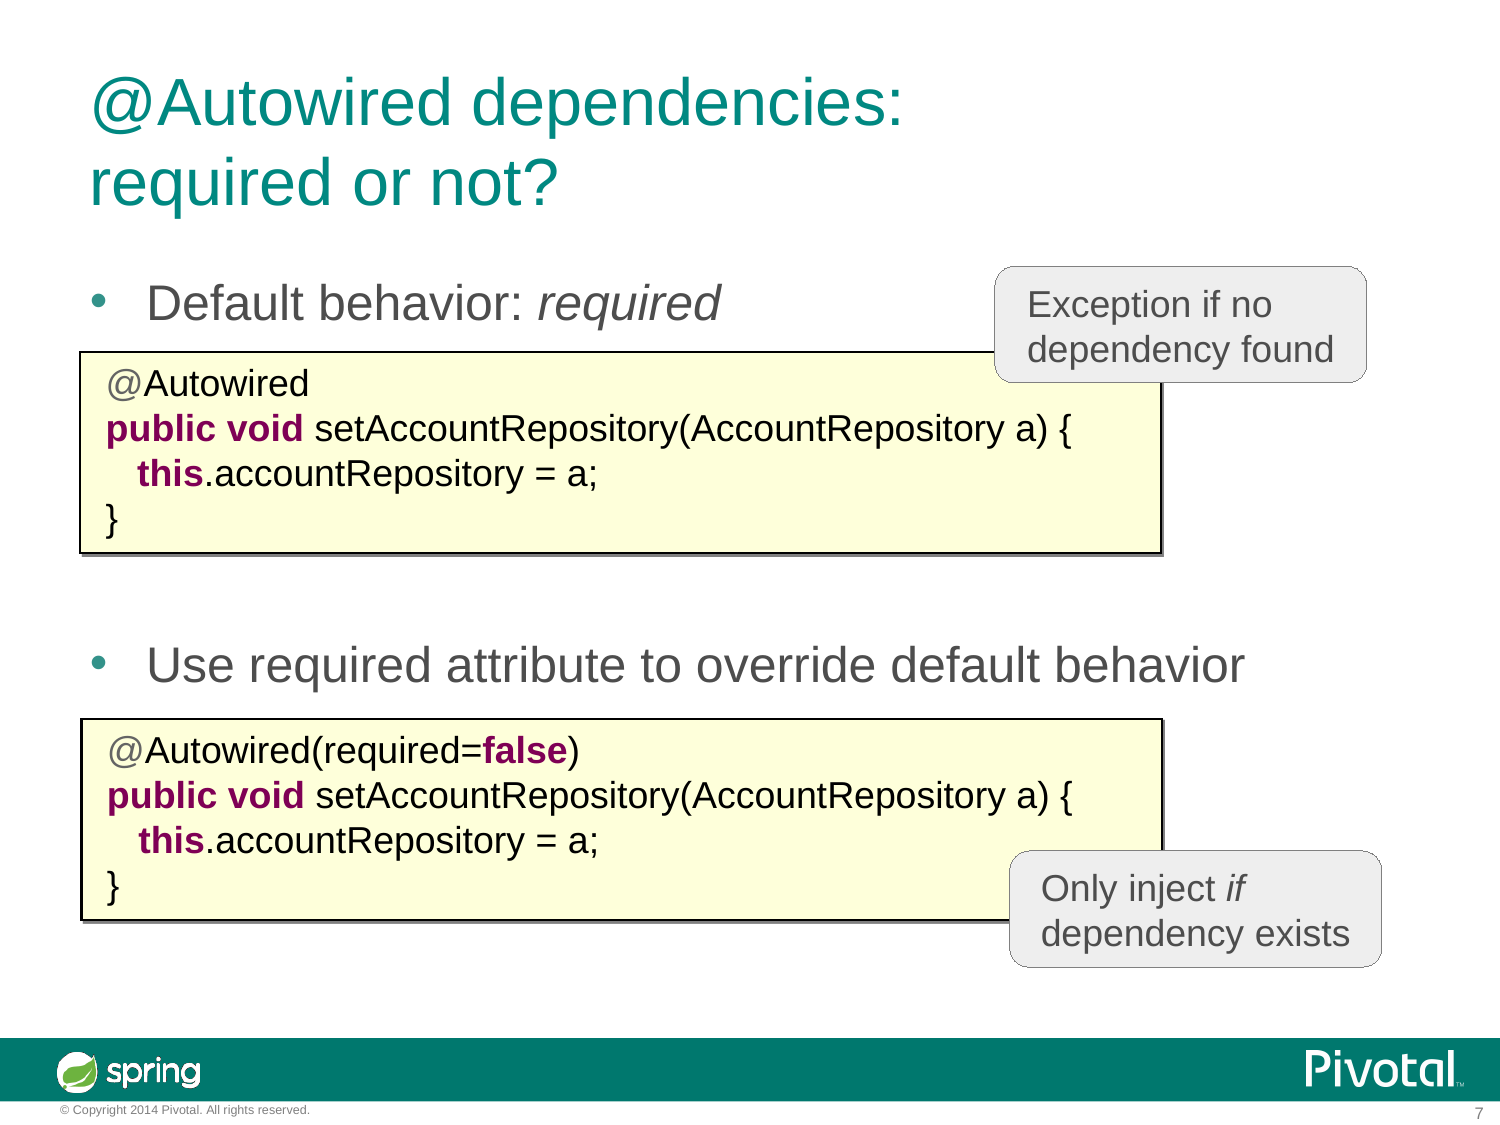

# @Autowired dependencies: required or not?
Default behavior: required
Use required attribute to override default behavior
Exception if no
dependency found
 @Autowired
 public void setAccountRepository(AccountRepository a) {
 this.accountRepository = a;
 }
 @Autowired(required=false)
 public void setAccountRepository(AccountRepository a) {
 this.accountRepository = a;
 }
Only inject if
dependency exists